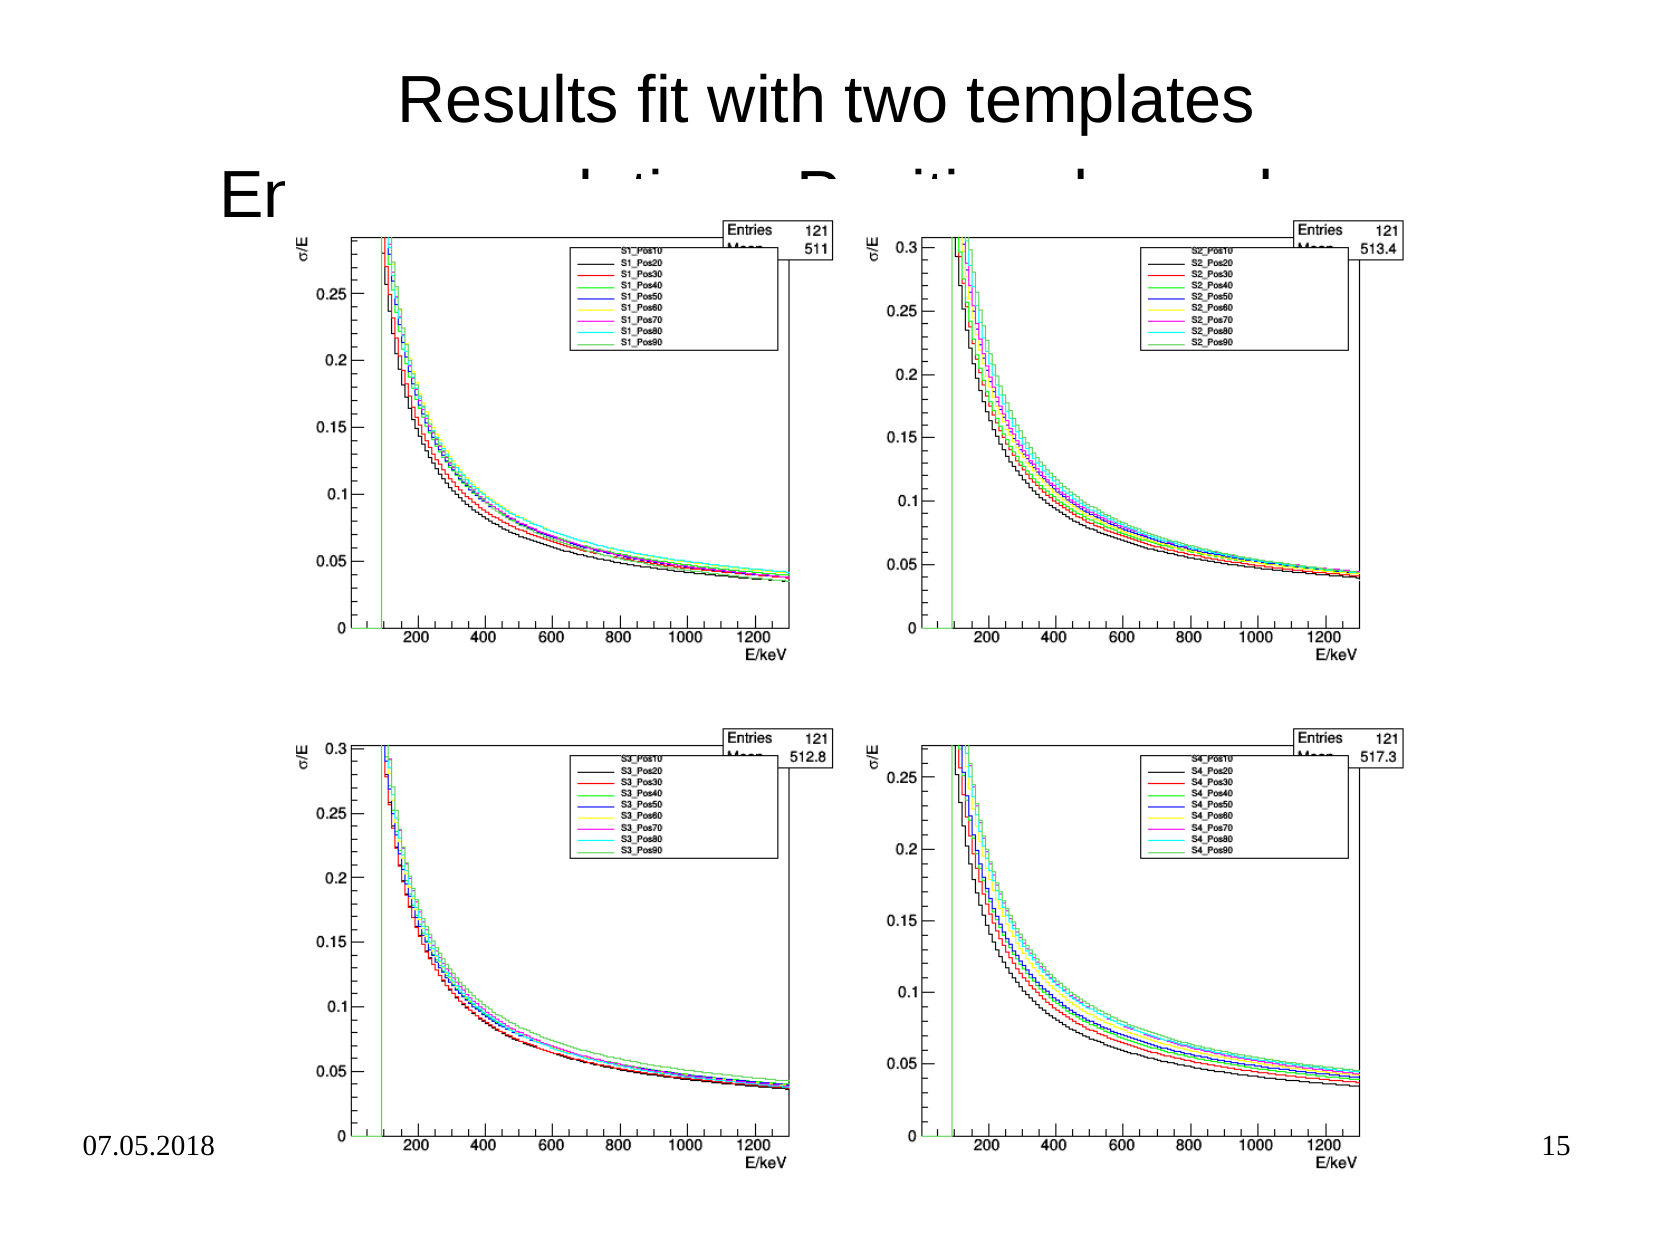

# Results fit with two templates
Energy resolution - Position dependency
07.05.2018
15